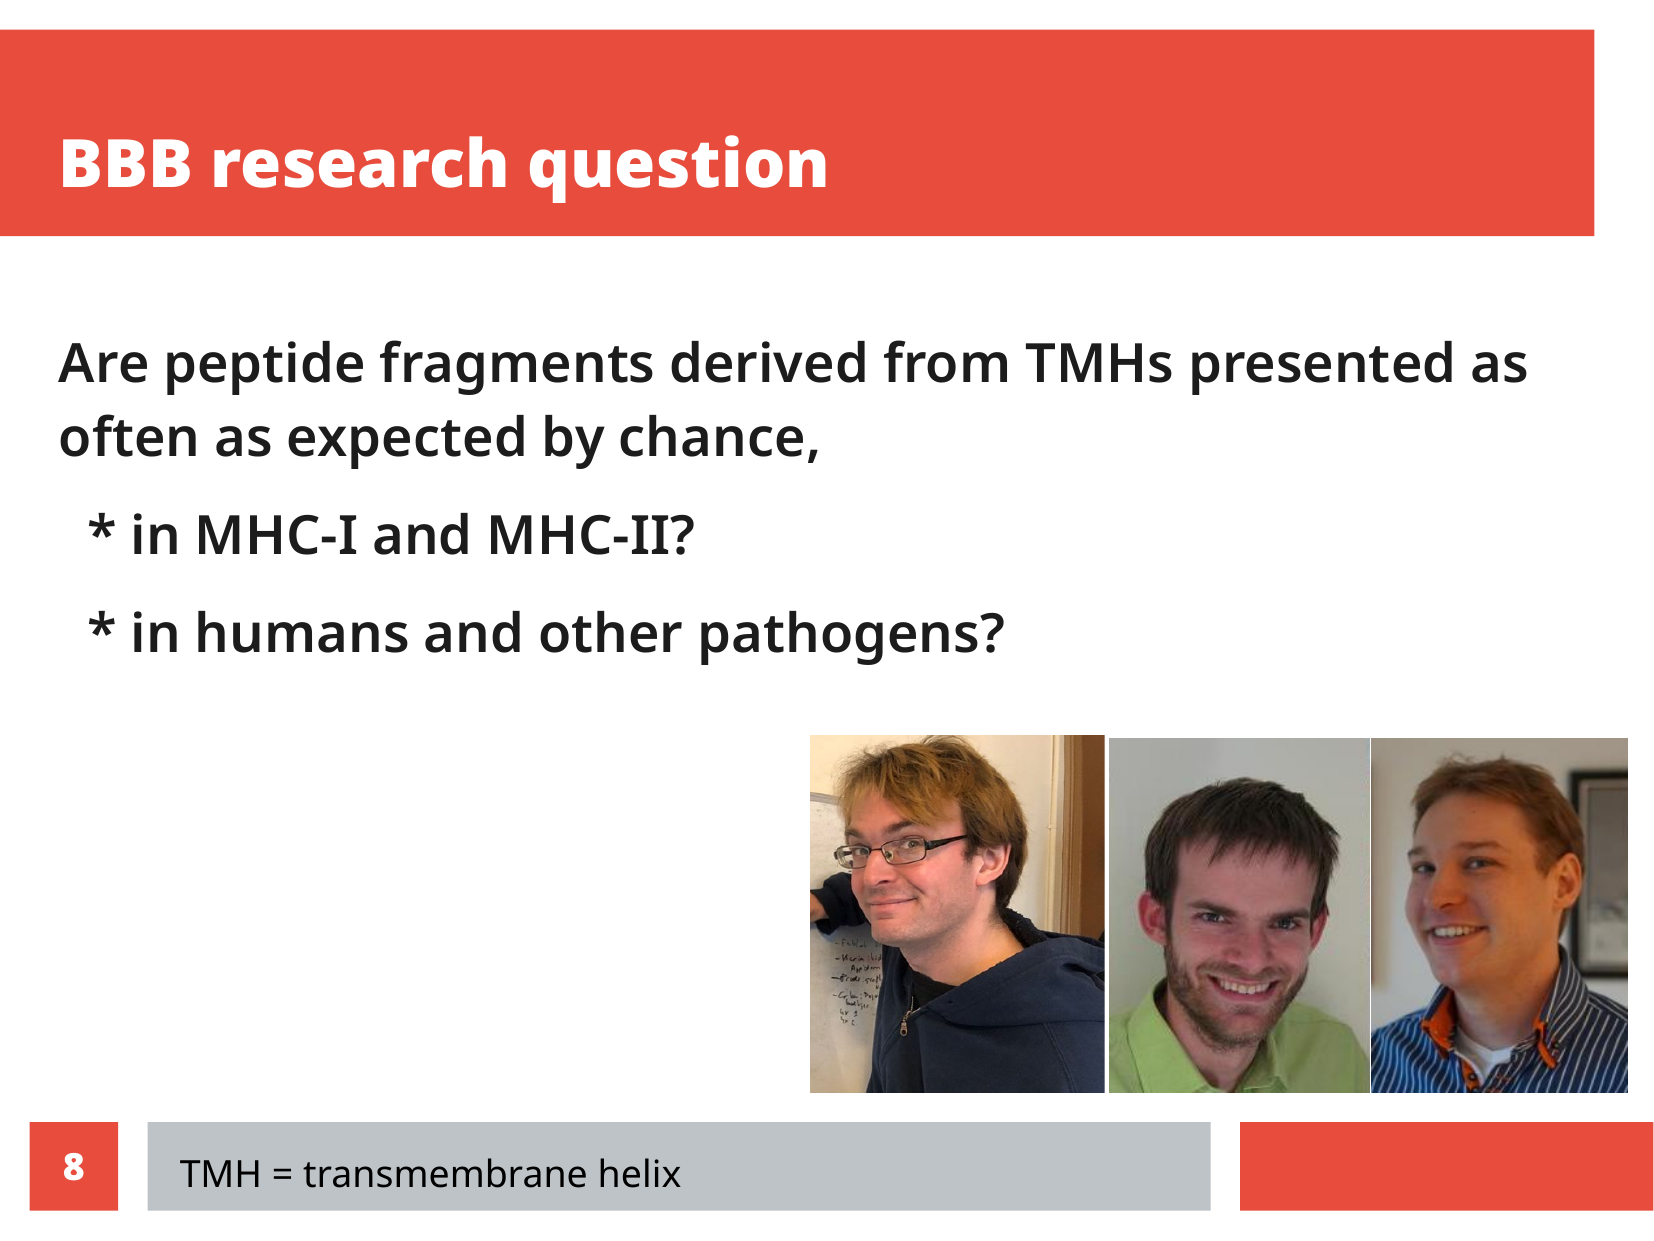

# BBB research question
Are peptide fragments derived from TMHs presented as often as expected by chance,
 * in MHC-I and MHC-II?
 * in humans and other pathogens?
8
TMH = transmembrane helix